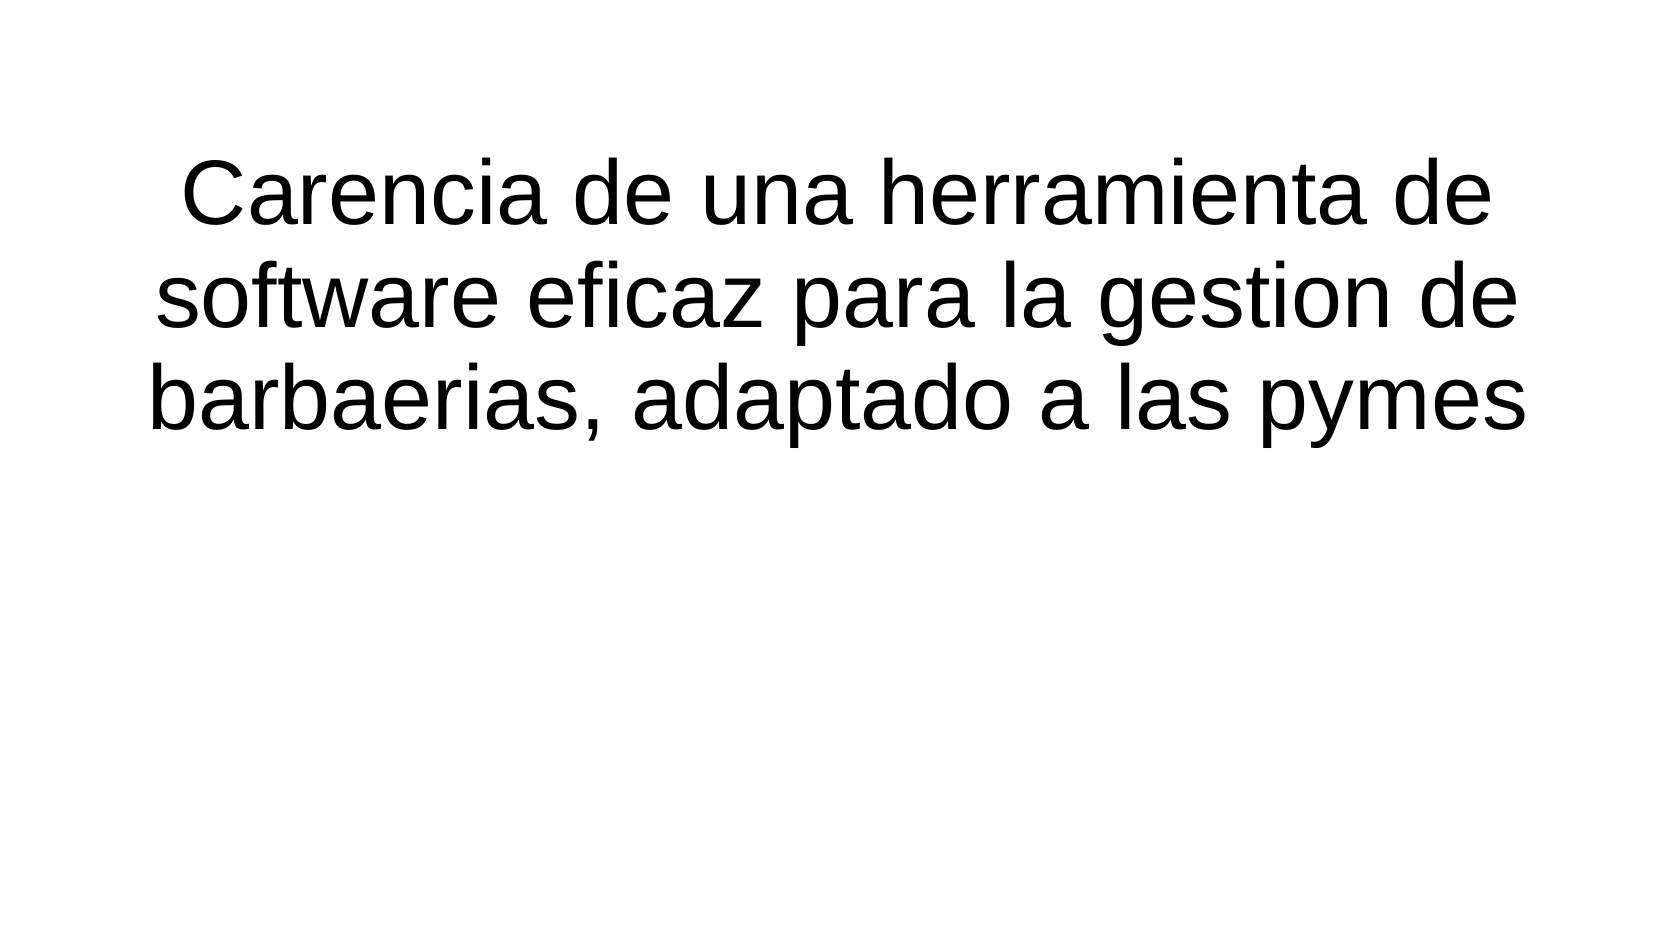

# Carencia de una herramienta de software eficaz para la gestion de barbaerias, adaptado a las pymes